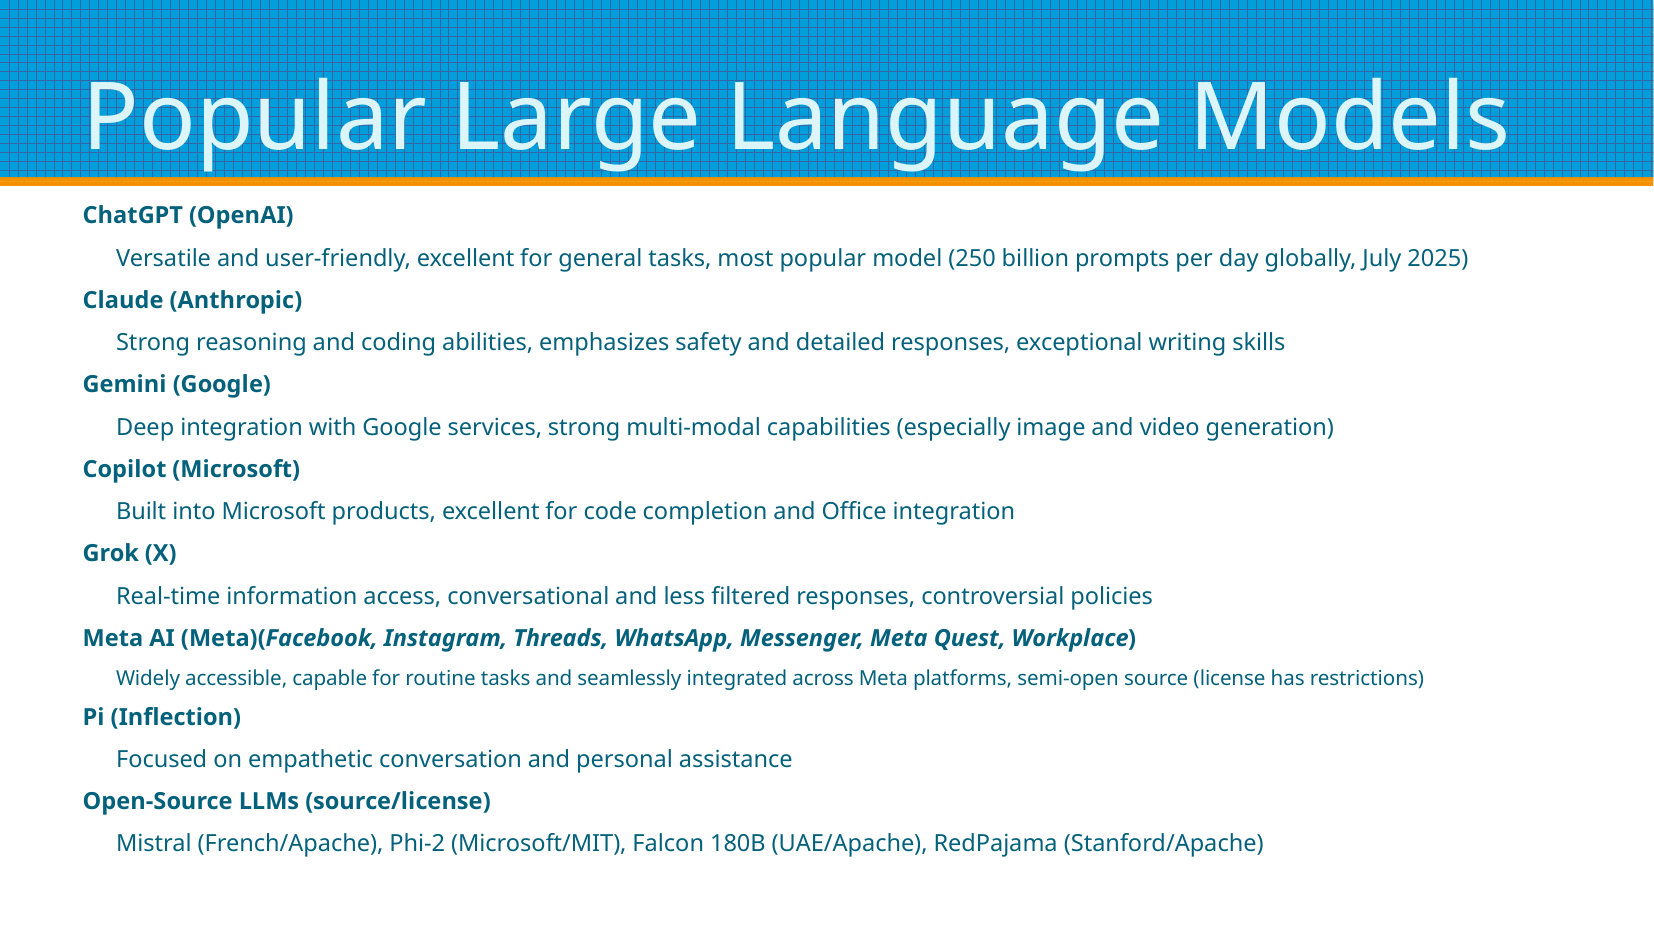

# Popular Large Language Models
ChatGPT (OpenAI)
Versatile and user-friendly, excellent for general tasks, most popular model (250 billion prompts per day globally, July 2025)
Claude (Anthropic)
Strong reasoning and coding abilities, emphasizes safety and detailed responses, exceptional writing skills
Gemini (Google)
Deep integration with Google services, strong multi-modal capabilities (especially image and video generation)
Copilot (Microsoft)
Built into Microsoft products, excellent for code completion and Office integration
Grok (X)
Real-time information access, conversational and less filtered responses, controversial policies
Meta AI (Meta)(Facebook, Instagram, Threads, WhatsApp, Messenger, Meta Quest, Workplace)
Widely accessible, capable for routine tasks and seamlessly integrated across Meta platforms, semi-open source (license has restrictions)
Pi (Inflection)
Focused on empathetic conversation and personal assistance
Open-Source LLMs (source/license)
Mistral (French/Apache), Phi-2 (Microsoft/MIT), Falcon 180B (UAE/Apache), RedPajama (Stanford/Apache)